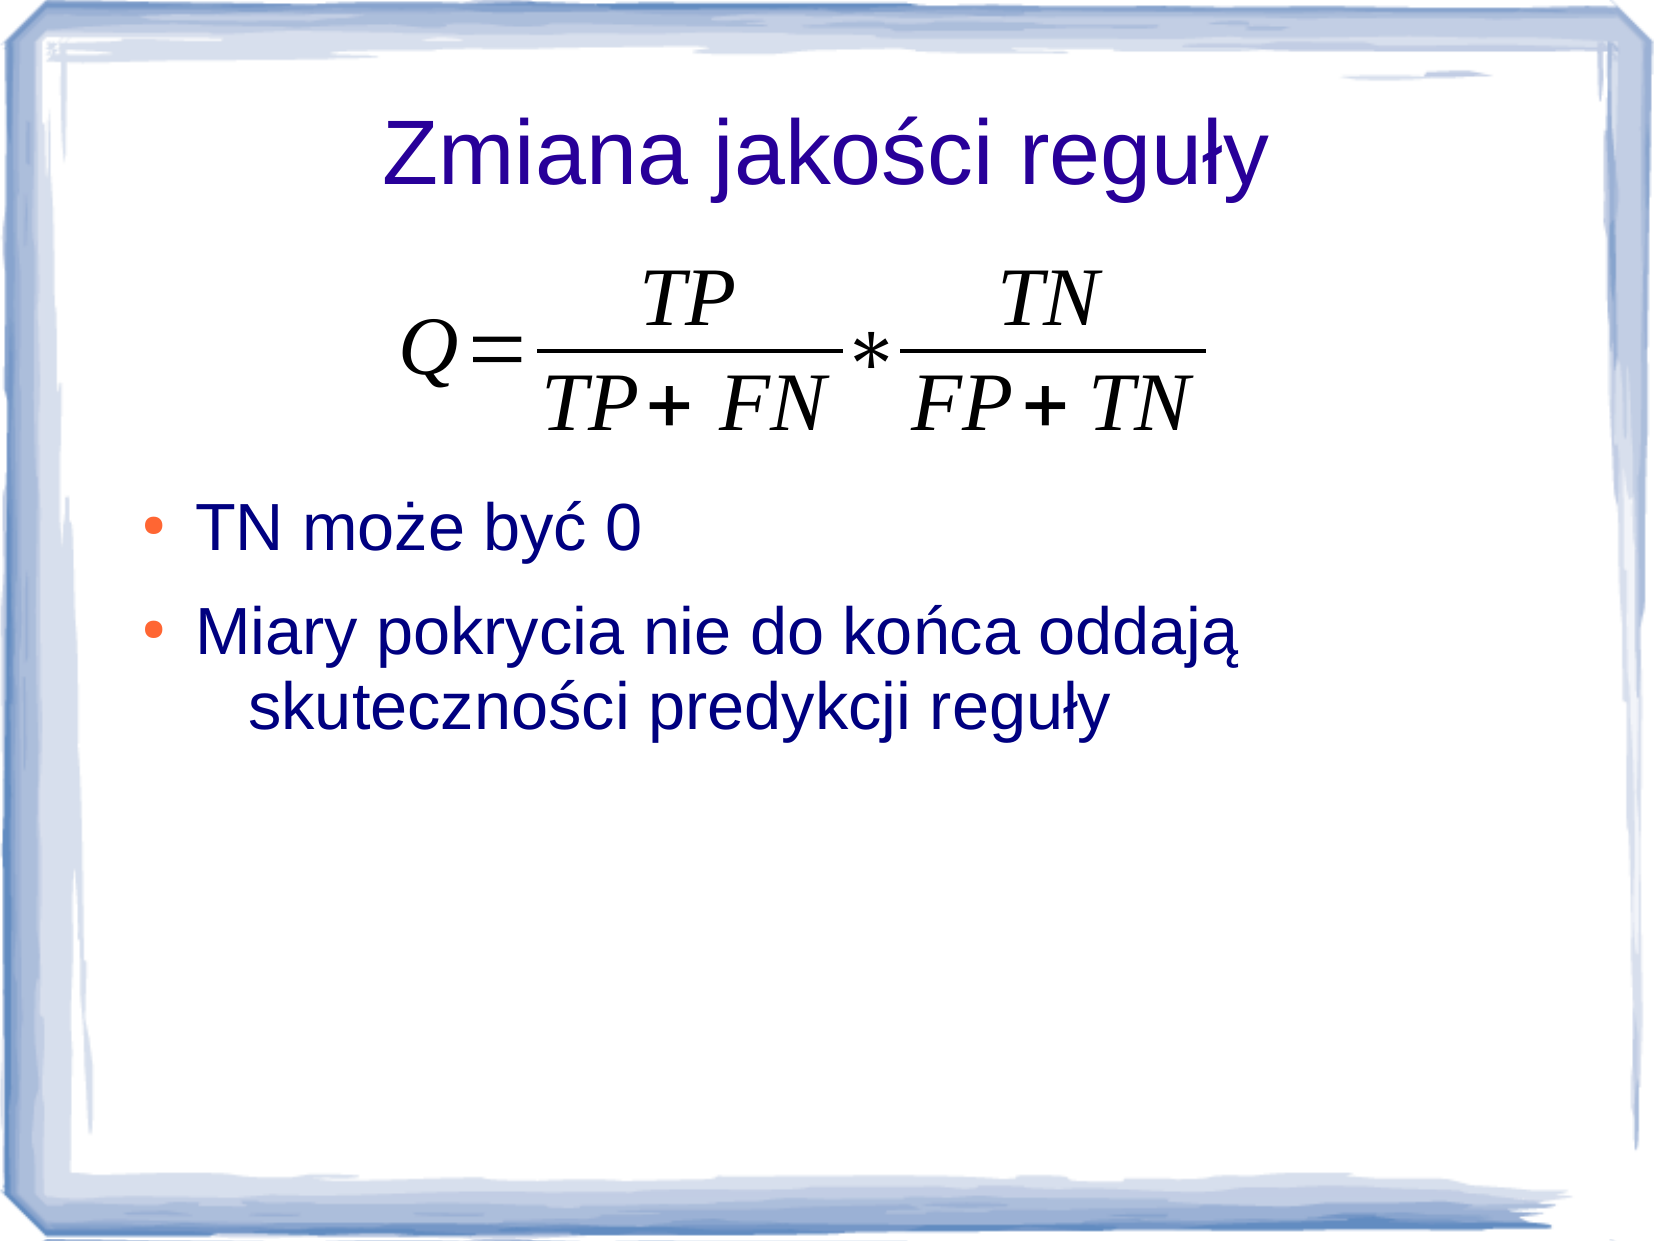

# Zmiana jakości reguły
TN może być 0
Miary pokrycia nie do końca oddają skuteczności predykcji reguły